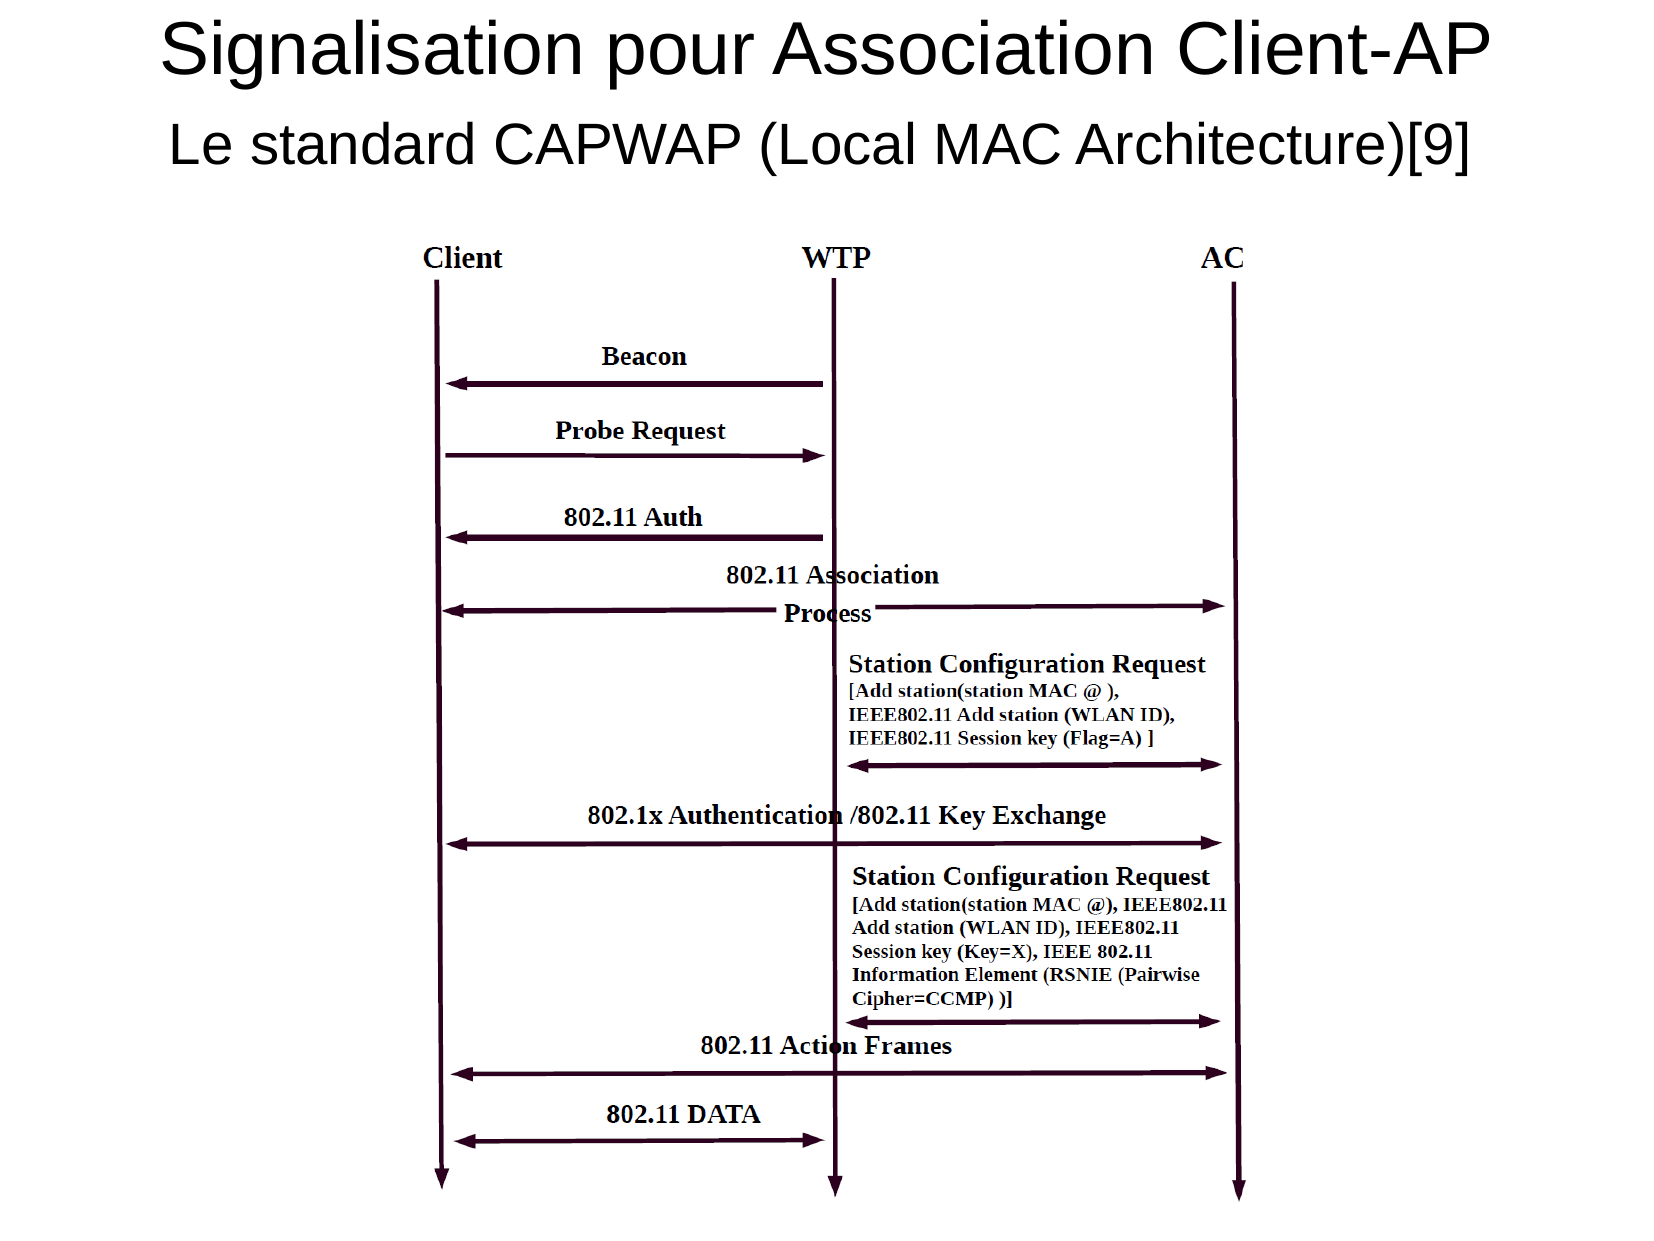

# Signalisation pour Association Client-AP
Le standard CAPWAP (Local MAC Architecture)[9]